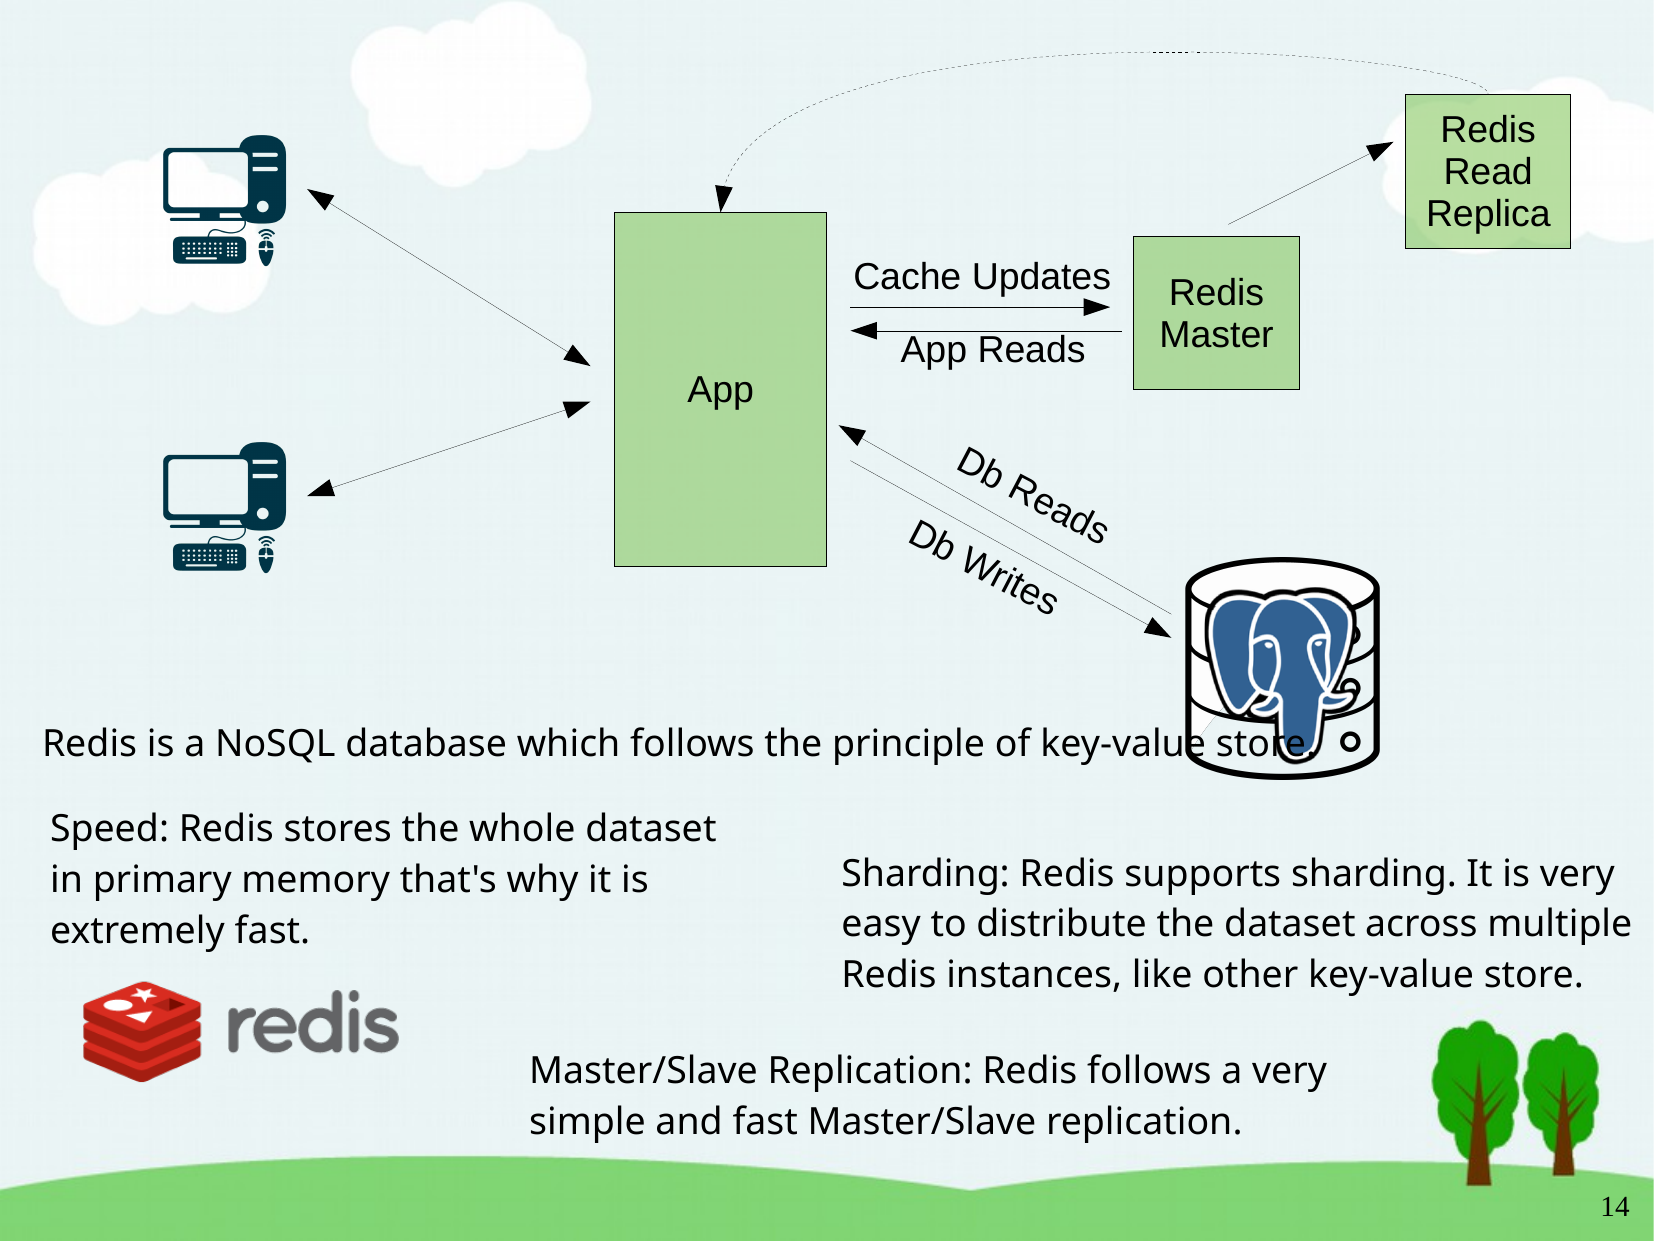

Redis
Read
Replica
App
Redis
Master
Cache Updates
App Reads
Db Reads
Db Writes
Redis is a NoSQL database which follows the principle of key-value store.
Speed: Redis stores the whole dataset in primary memory that's why it is extremely fast.
Sharding: Redis supports sharding. It is very easy to distribute the dataset across multiple Redis instances, like other key-value store.
Master/Slave Replication: Redis follows a very simple and fast Master/Slave replication.
14